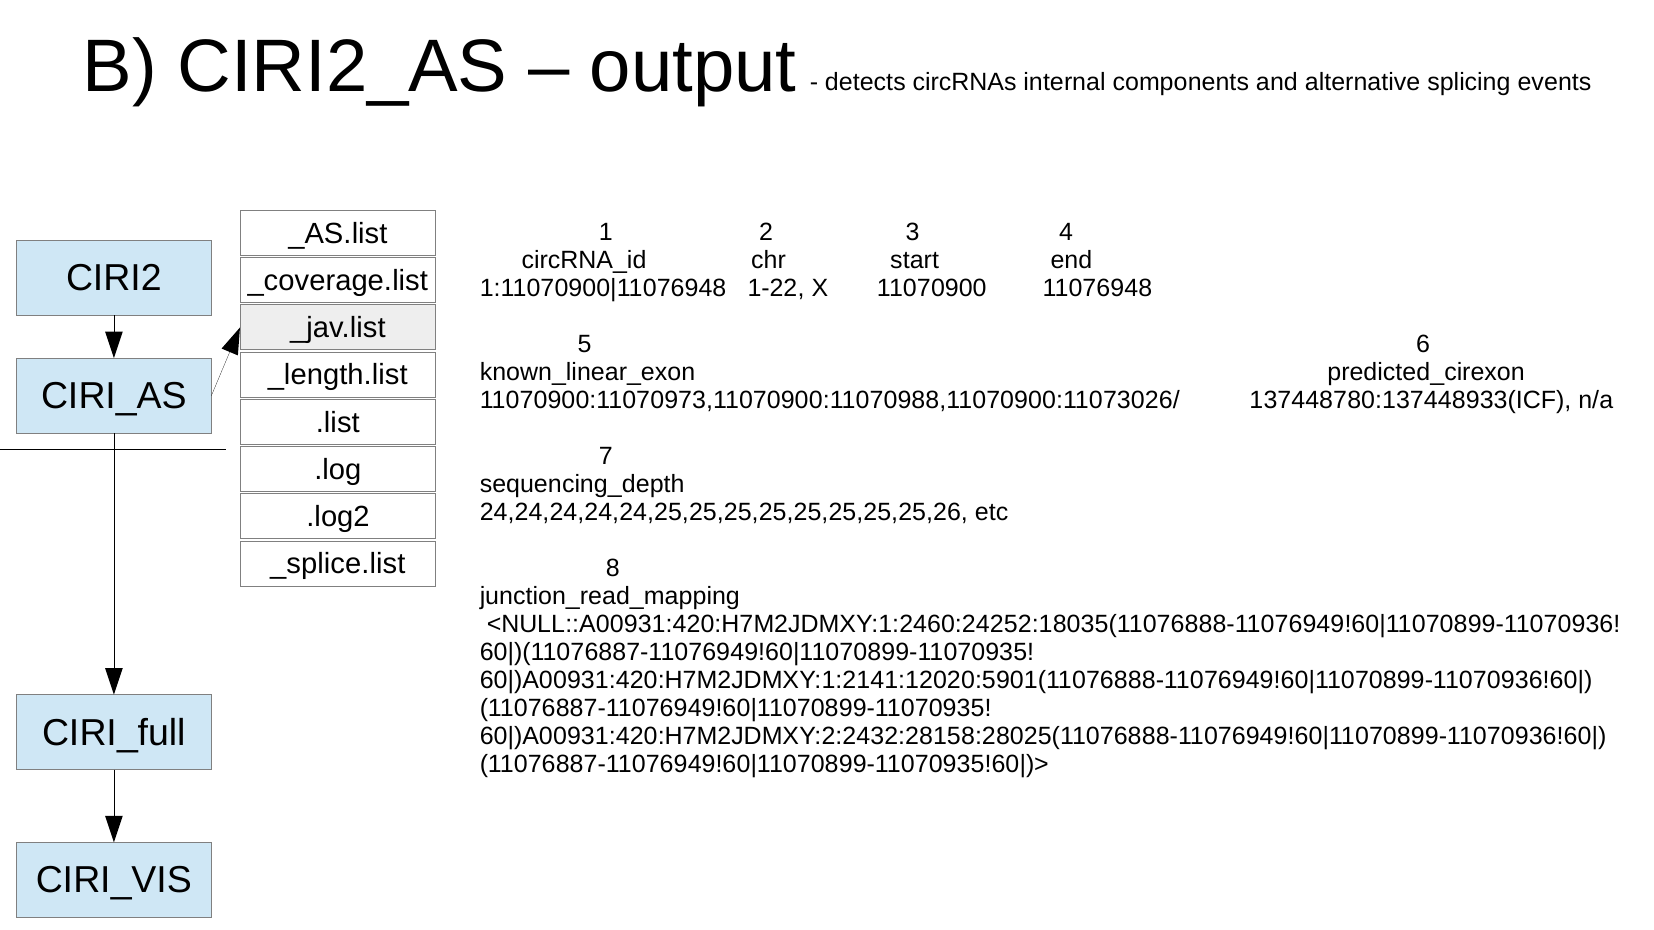

# B) CIRI2_AS – output
- detects circRNAs internal components and alternative splicing events
_AS.list
 1 2 3 4
 circRNA_id chr start end
1:11070900|11076948 1-22, X 11070900 11076948
 5 			 6
known_linear_exon 							 predicted_cirexon 11070900:11070973,11070900:11070988,11070900:11073026/ 137448780:137448933(ICF), n/a
 7
sequencing_depth
24,24,24,24,24,25,25,25,25,25,25,25,25,26, etc
 8
junction_read_mapping
 <NULL::A00931:420:H7M2JDMXY:1:2460:24252:18035(11076888-11076949!60|11070899-11070936!60|)(11076887-11076949!60|11070899-11070935!60|)A00931:420:H7M2JDMXY:1:2141:12020:5901(11076888-11076949!60|11070899-11070936!60|)(11076887-11076949!60|11070899-11070935!60|)A00931:420:H7M2JDMXY:2:2432:28158:28025(11076888-11076949!60|11070899-11070936!60|)(11076887-11076949!60|11070899-11070935!60|)>
CIRI2
_coverage.list
_jav.list
_length.list
CIRI_AS
.list
.log
.log2
_splice.list
CIRI_full
CIRI_VIS